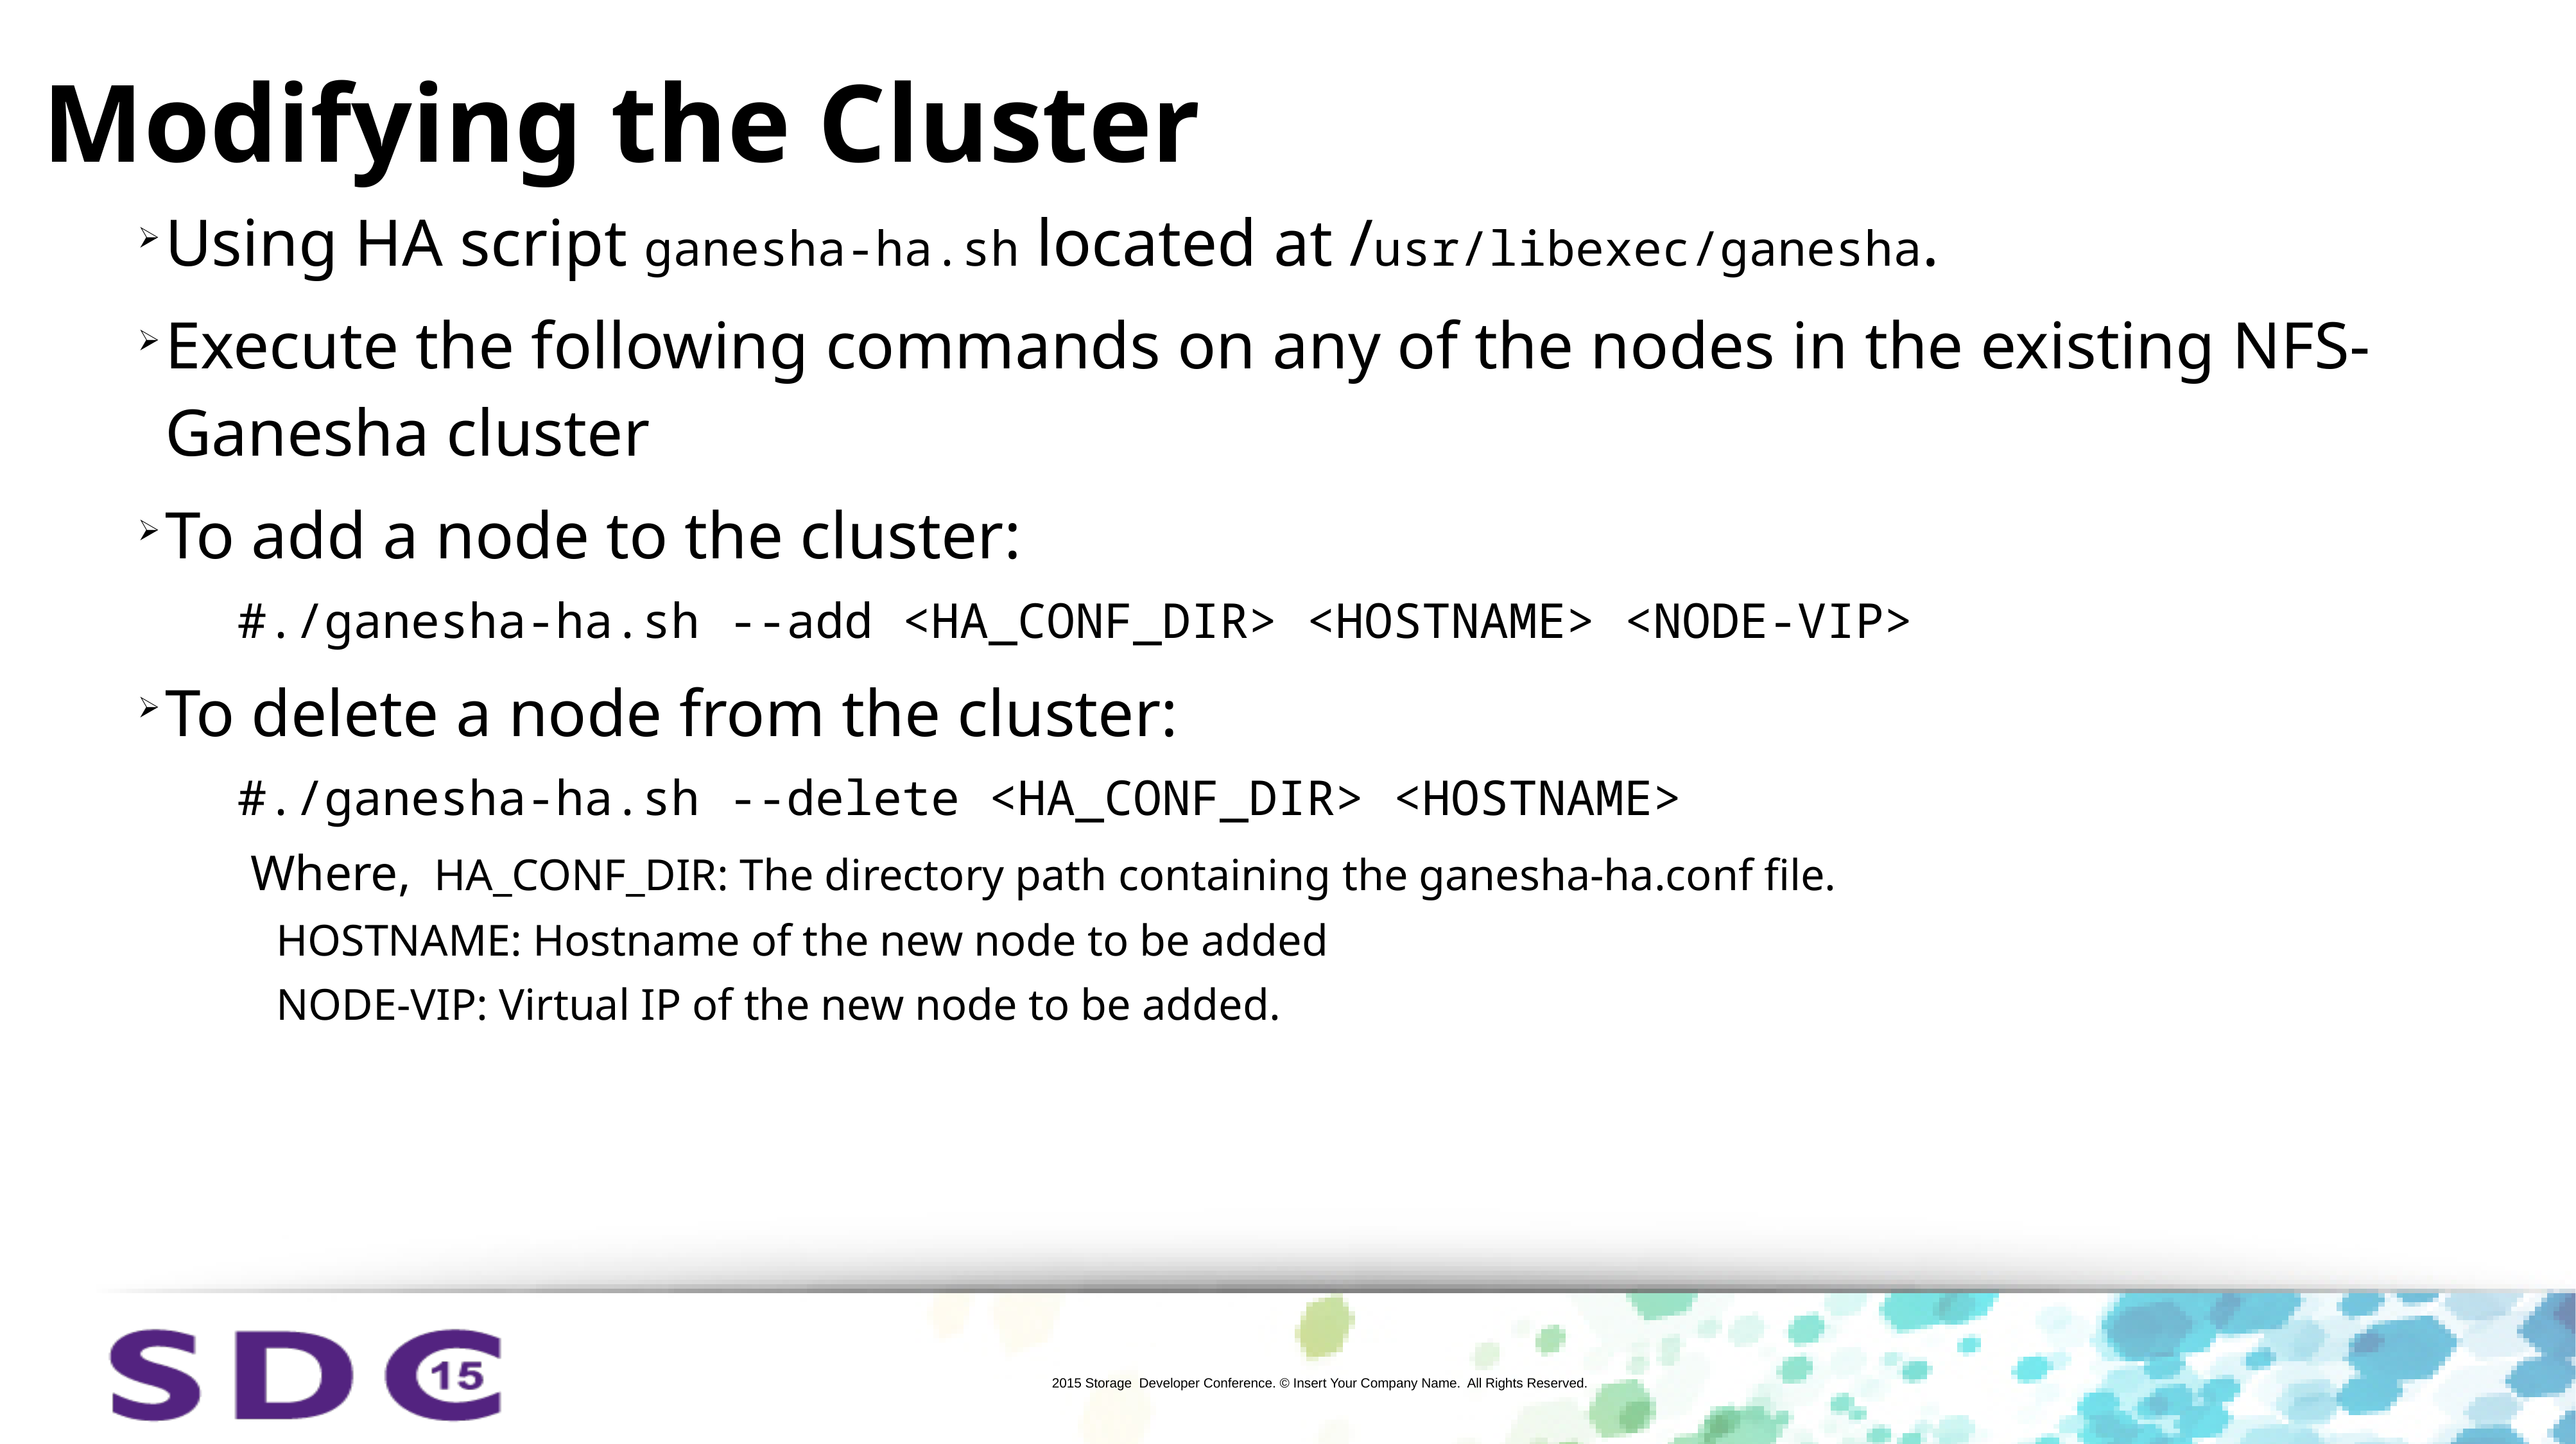

# Modifying the Cluster
Using HA script ganesha-ha.sh located at /usr/libexec/ganesha.
Execute the following commands on any of the nodes in the existing NFS-Ganesha cluster
To add a node to the cluster:
#./ganesha-ha.sh --add <HA_CONF_DIR> <HOSTNAME> <NODE-VIP>
To delete a node from the cluster:
#./ganesha-ha.sh --delete <HA_CONF_DIR> <HOSTNAME>
 Where, HA_CONF_DIR: The directory path containing the ganesha-ha.conf file.
HOSTNAME: Hostname of the new node to be added
NODE-VIP: Virtual IP of the new node to be added.